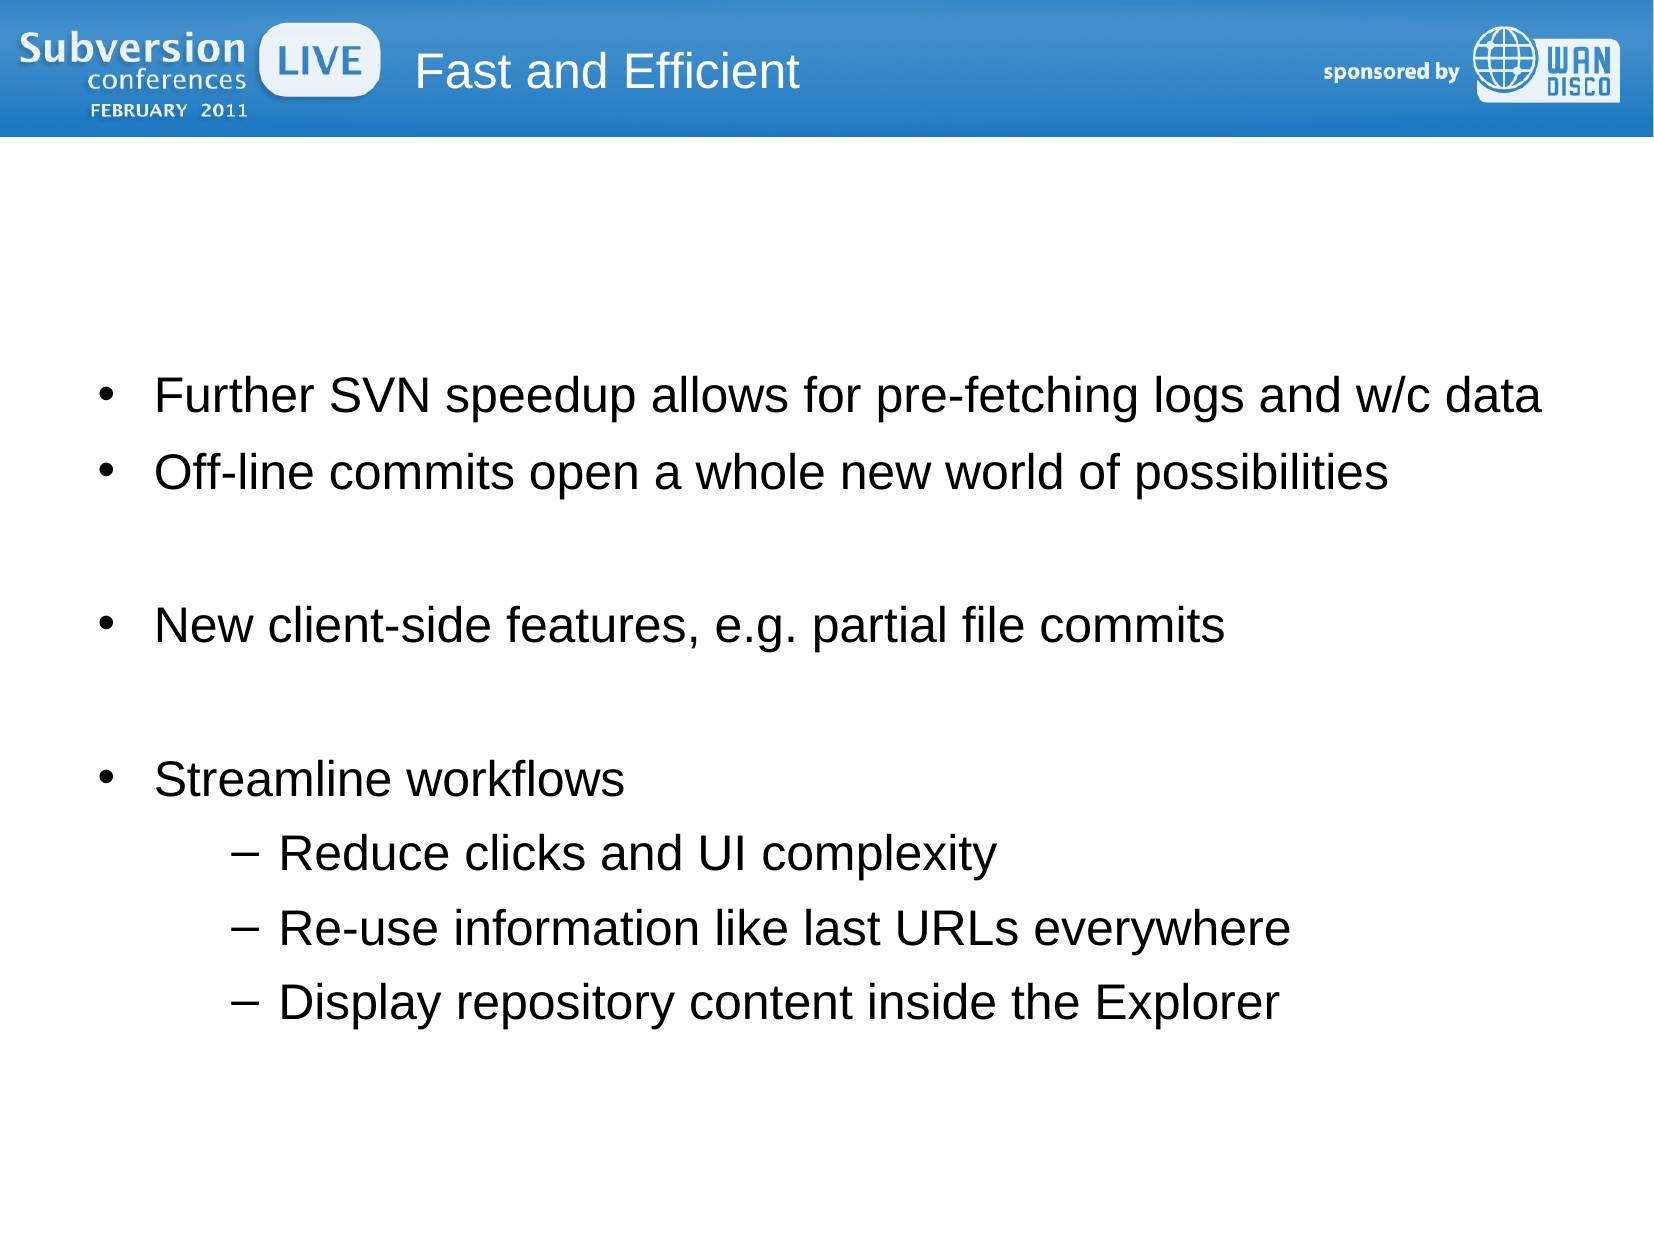

# Fast and Efficient
Further SVN speedup allows for pre-fetching logs and w/c data
Off-line commits open a whole new world of possibilities
New client-side features, e.g. partial file commits
Streamline workflows
Reduce clicks and UI complexity
Re-use information like last URLs everywhere
Display repository content inside the Explorer